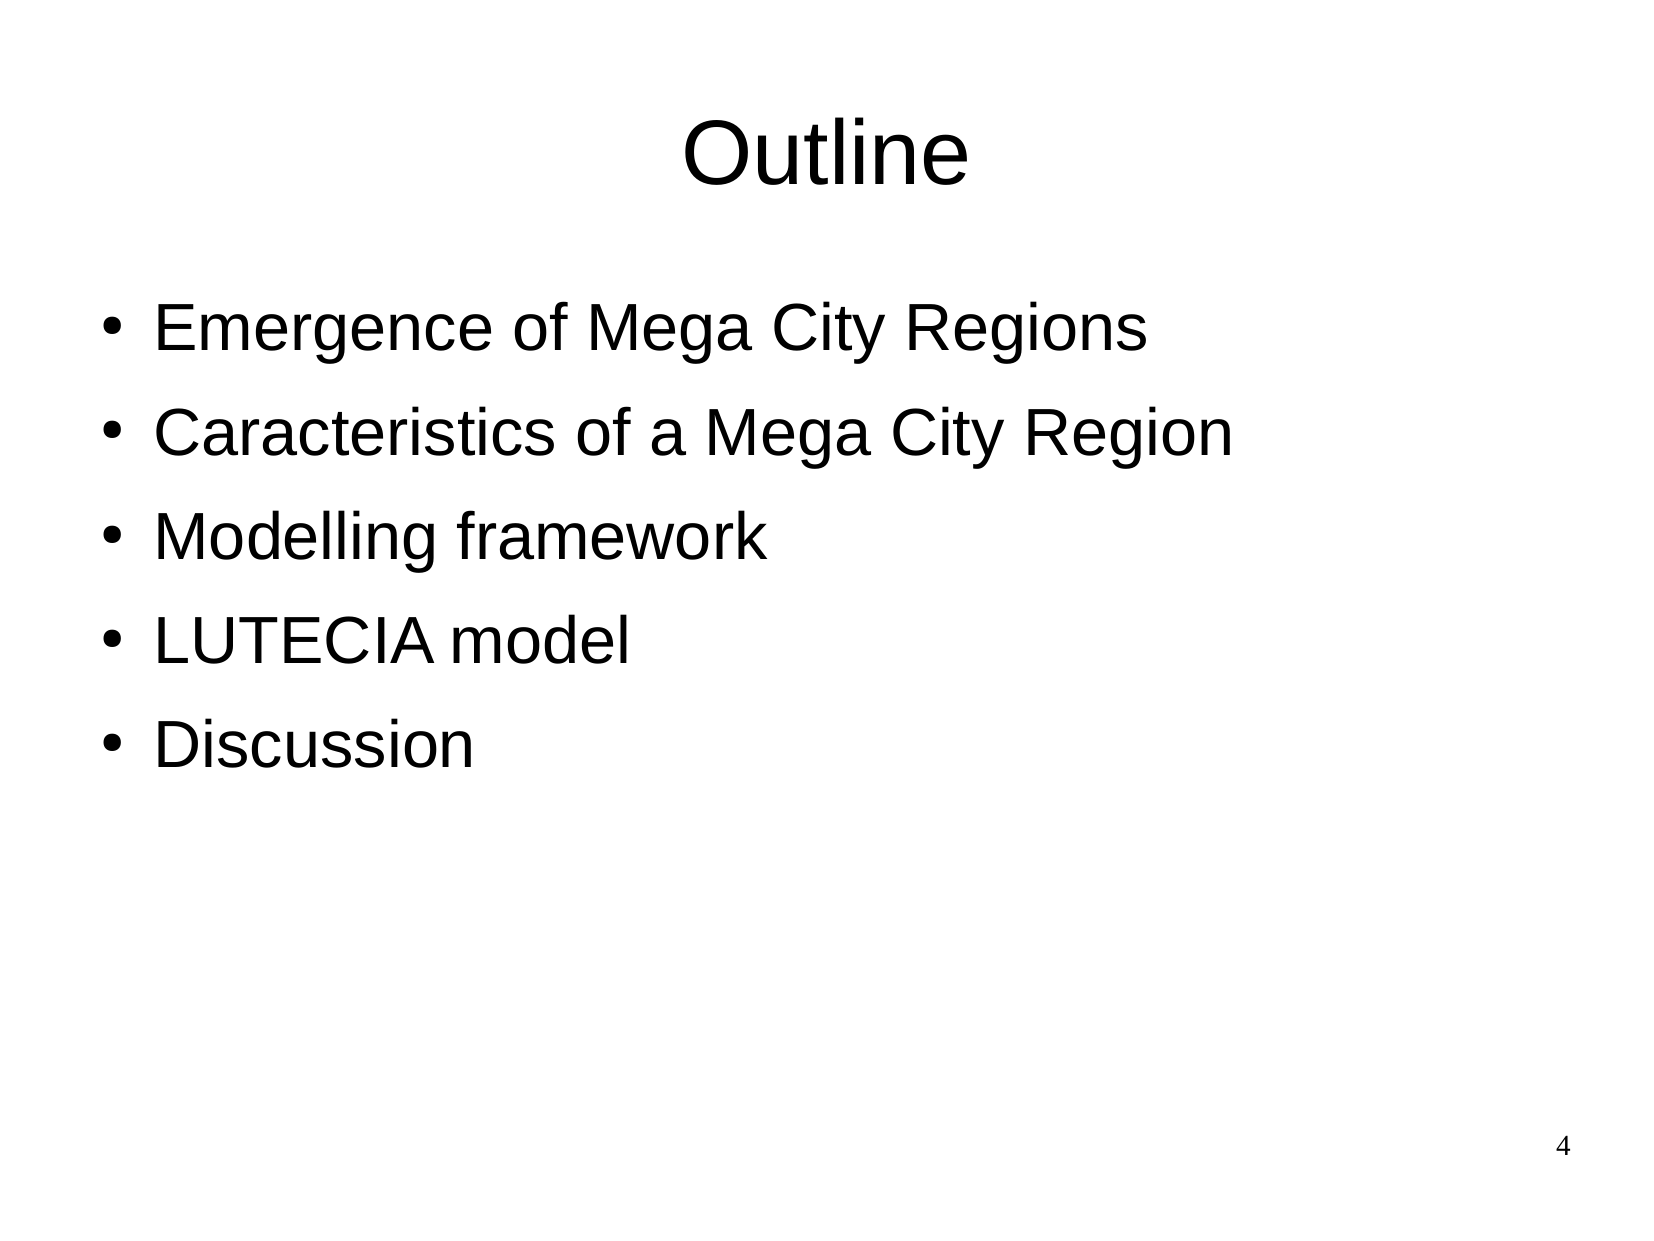

# Outline
Emergence of Mega City Regions
Caracteristics of a Mega City Region
Modelling framework
LUTECIA model
Discussion
4